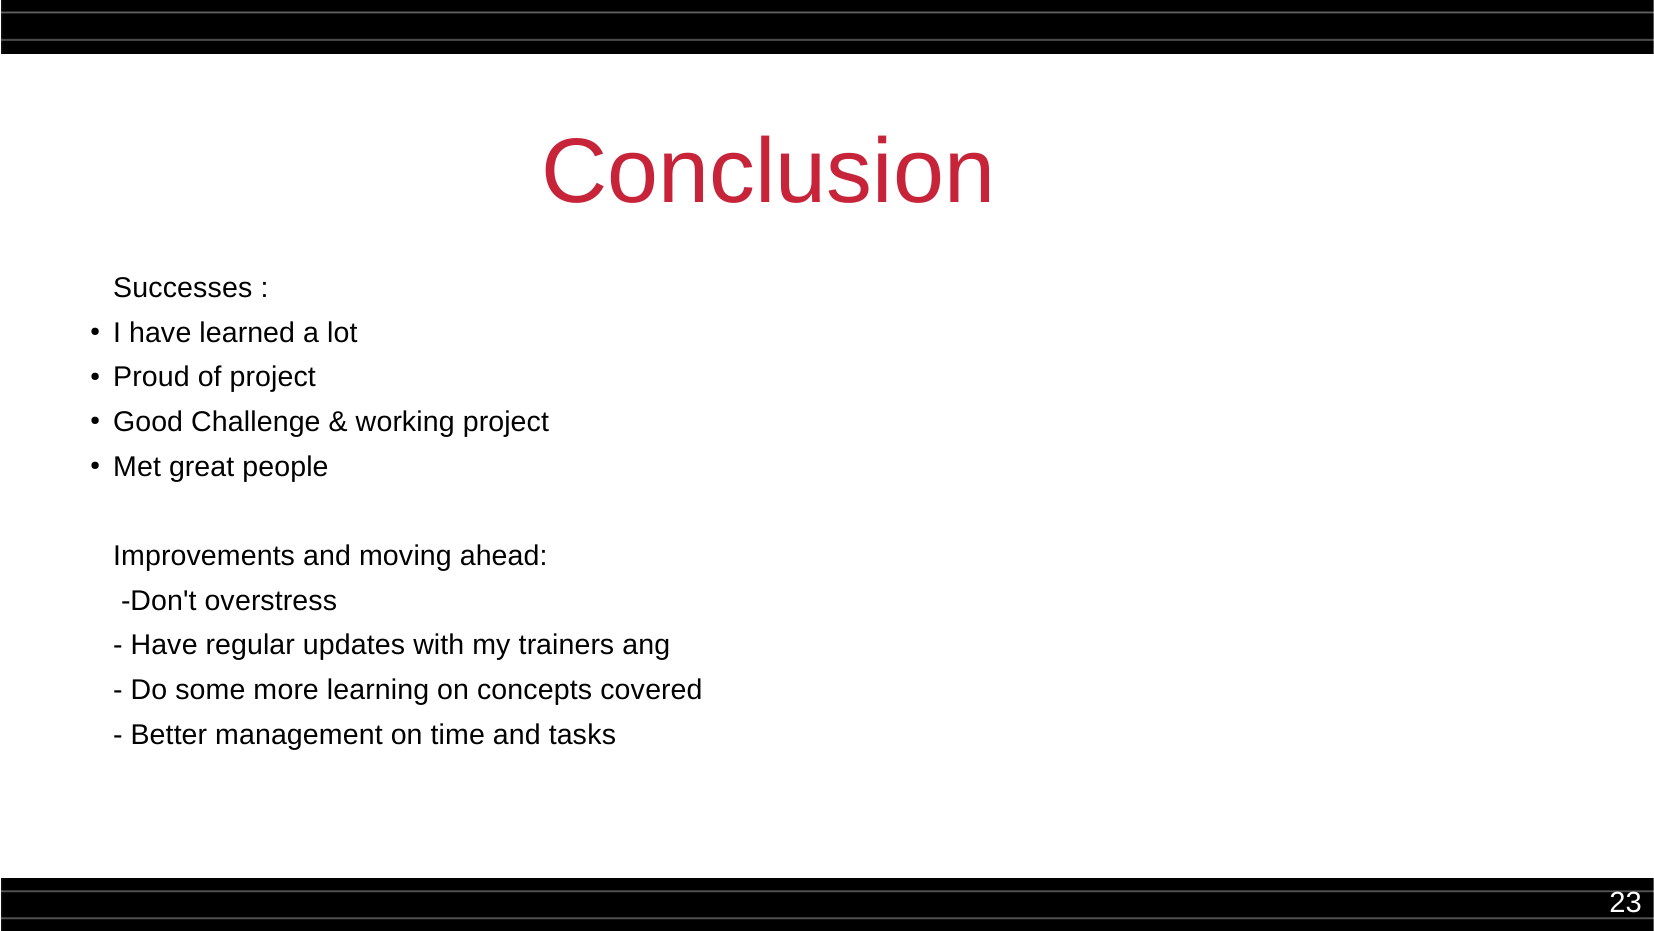

# Conclusion
Successes :
I have learned a lot
Proud of project
Good Challenge & working project
Met great people
Improvements and moving ahead:
 -Don't overstress
- Have regular updates with my trainers ang
- Do some more learning on concepts covered
- Better management on time and tasks